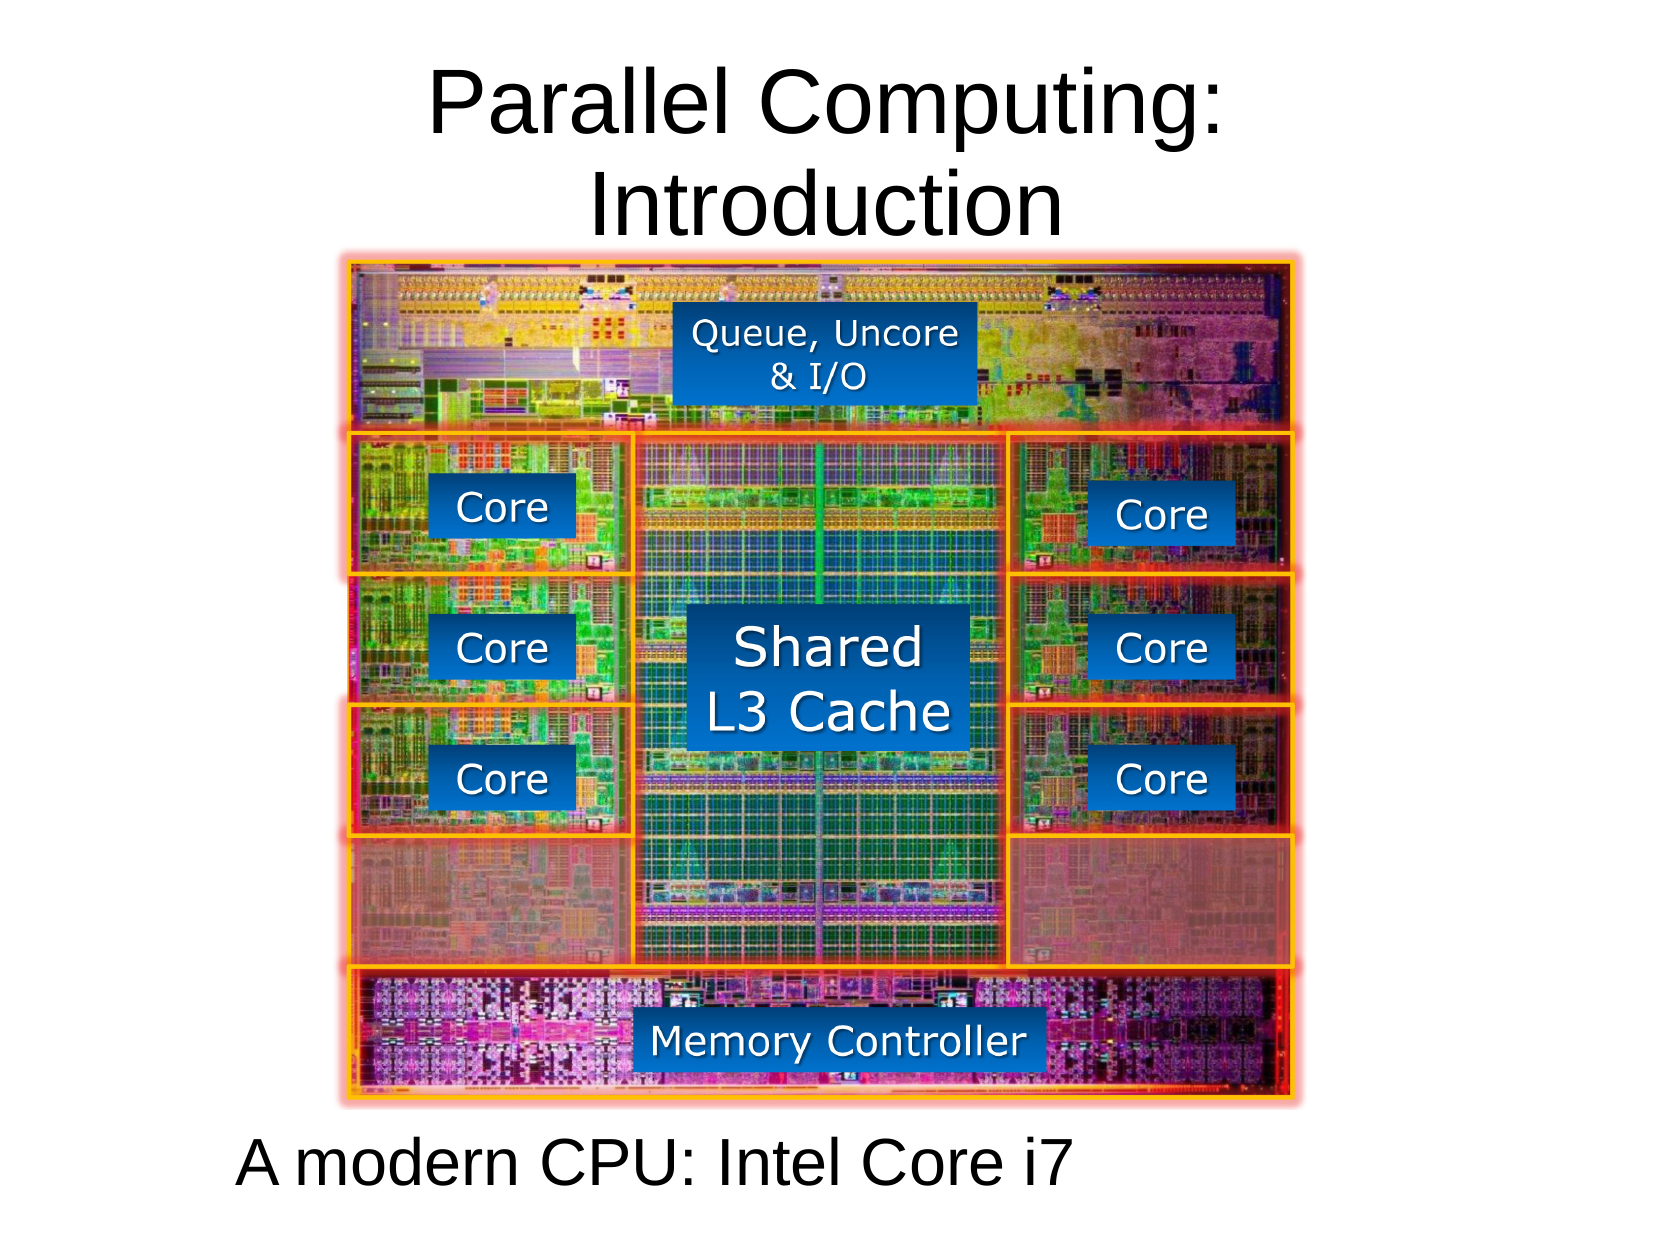

# Parallel Computing: Introduction
A modern CPU: Intel Core i7